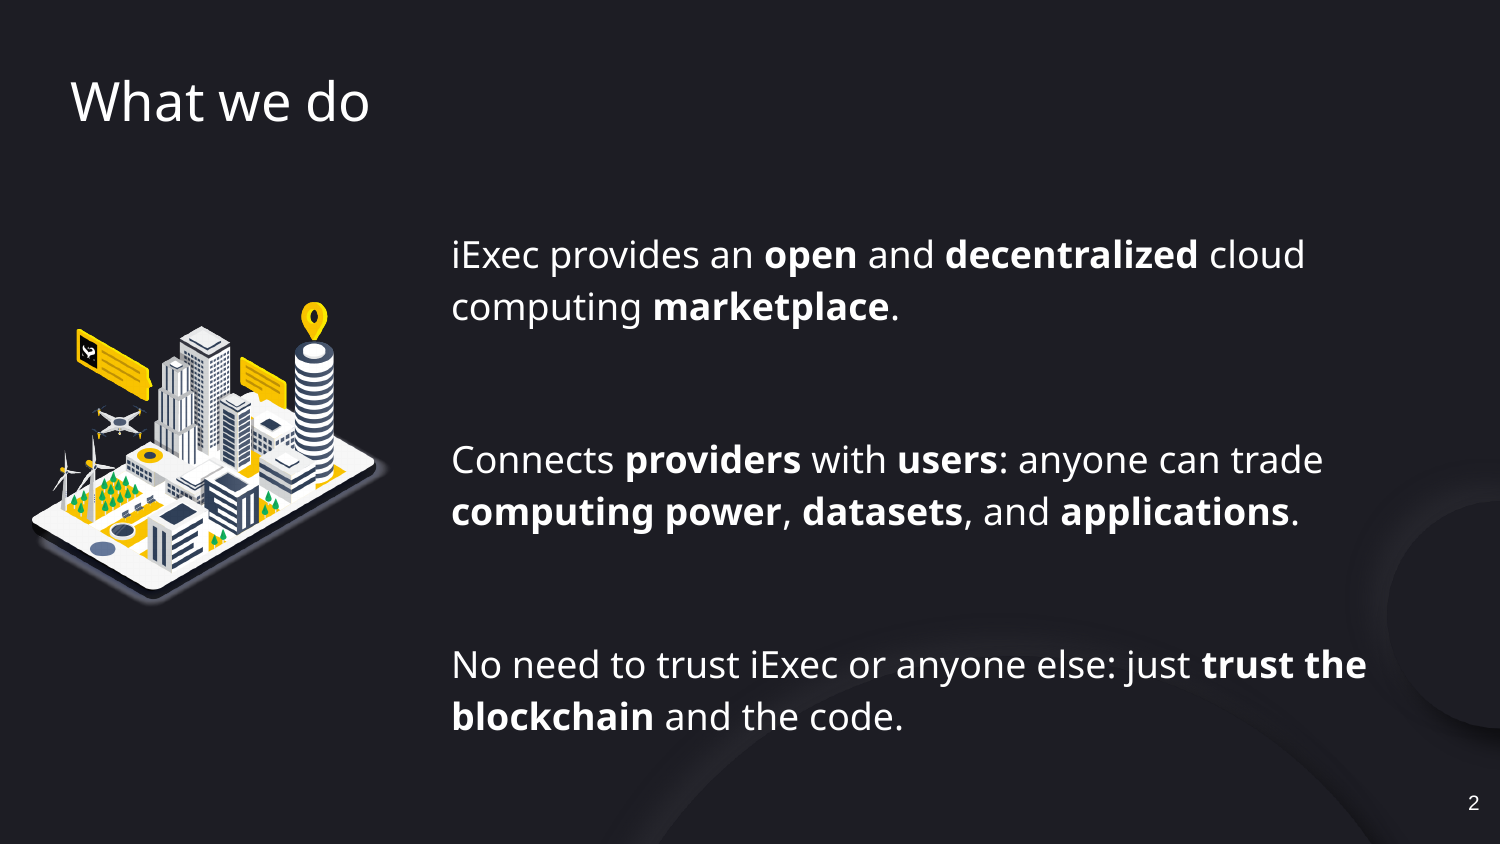

What we do
iExec provides an open and decentralized cloud computing marketplace.
Connects providers with users: anyone can trade computing power, datasets, and applications.
No need to trust iExec or anyone else: just trust the blockchain and the code.
2